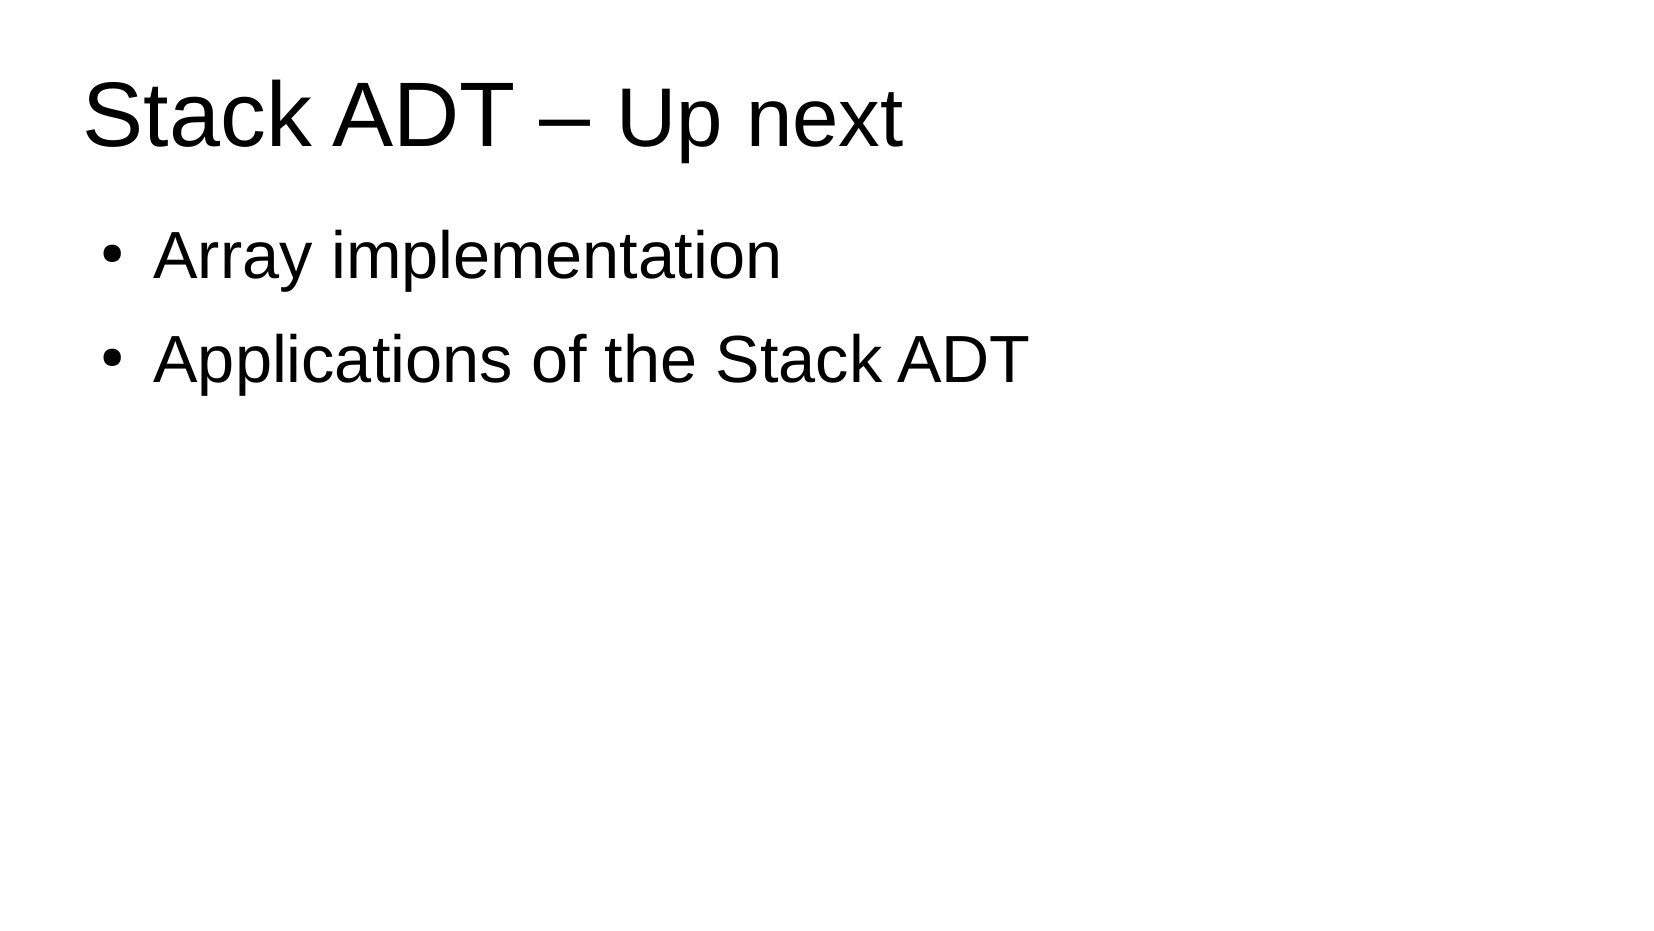

# Stack ADT – Up next
Array implementation
Applications of the Stack ADT